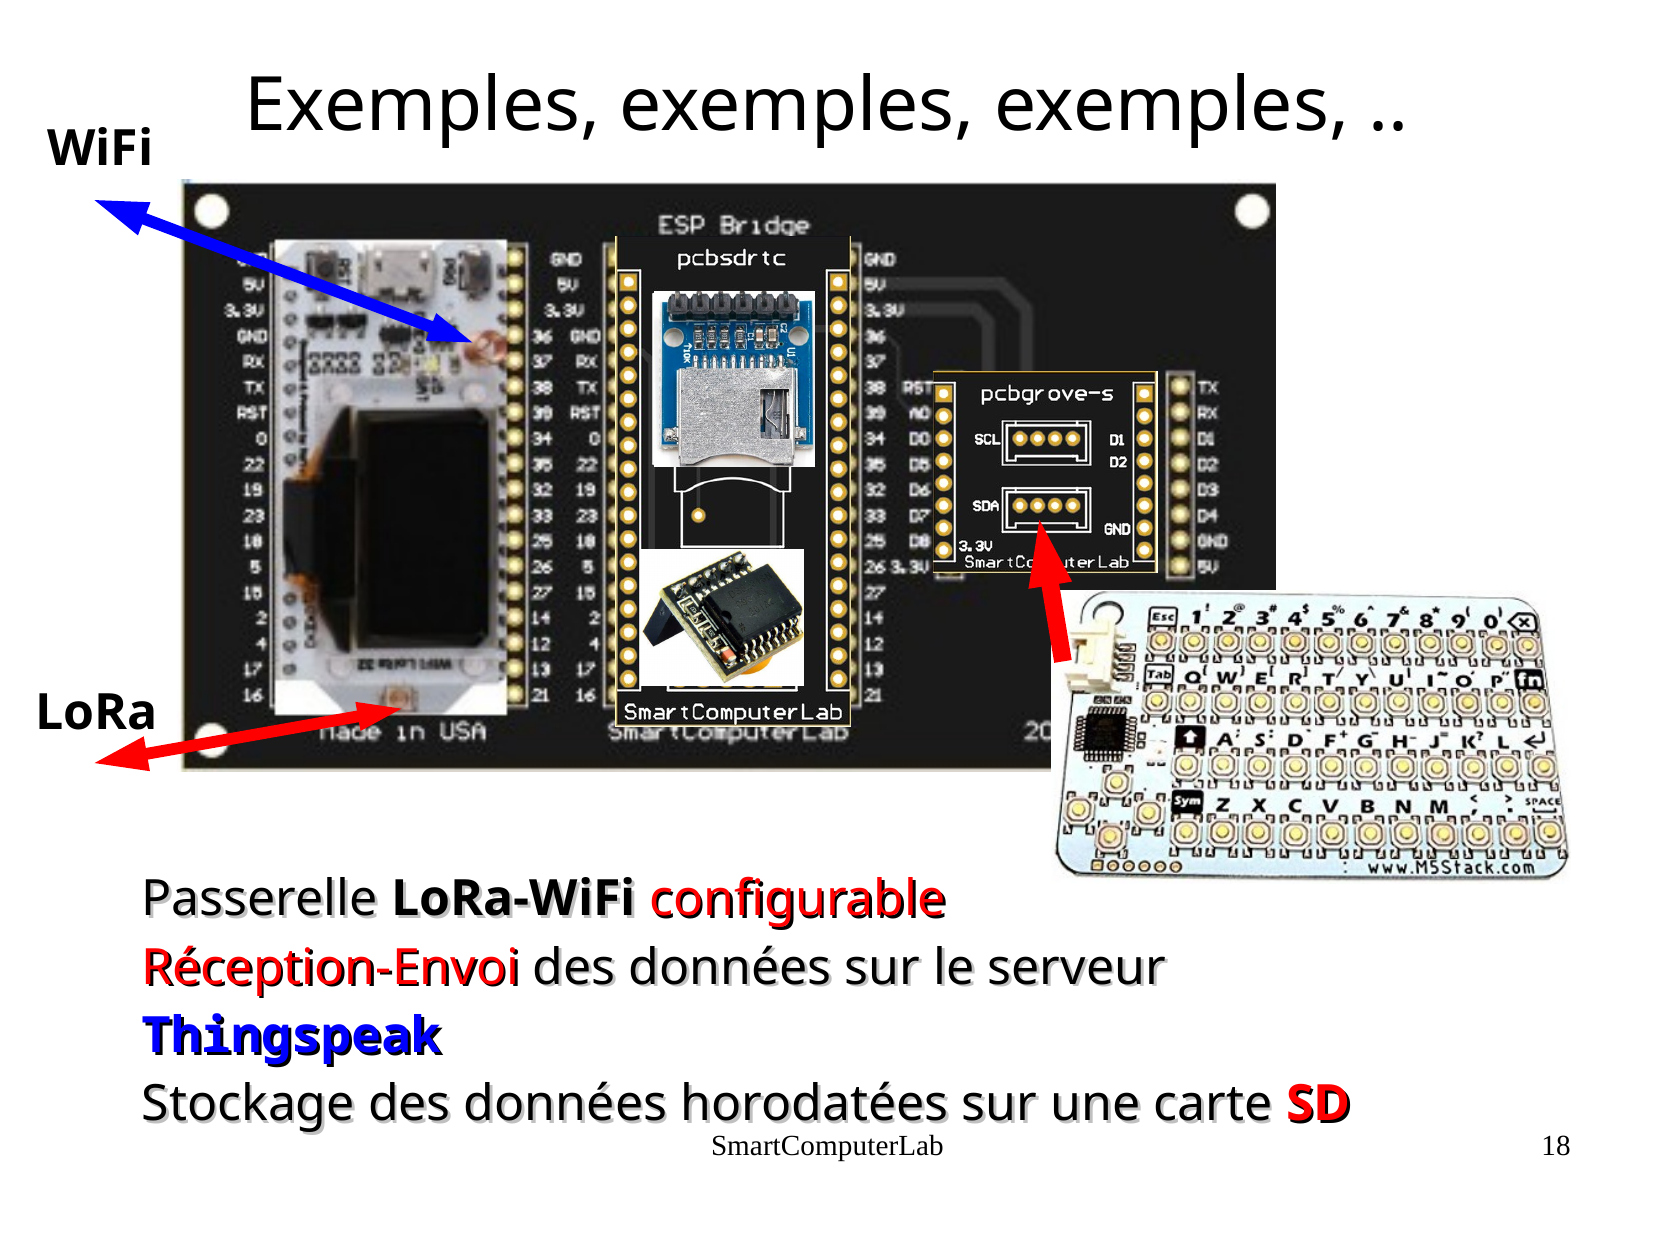

# Exemples, exemples, exemples, ..
WiFi
LoRa
Passerelle LoRa-WiFi configurable
Réception-Envoi des données sur le serveur Thingspeak
Stockage des données horodatées sur une carte SD
SmartComputerLab
18